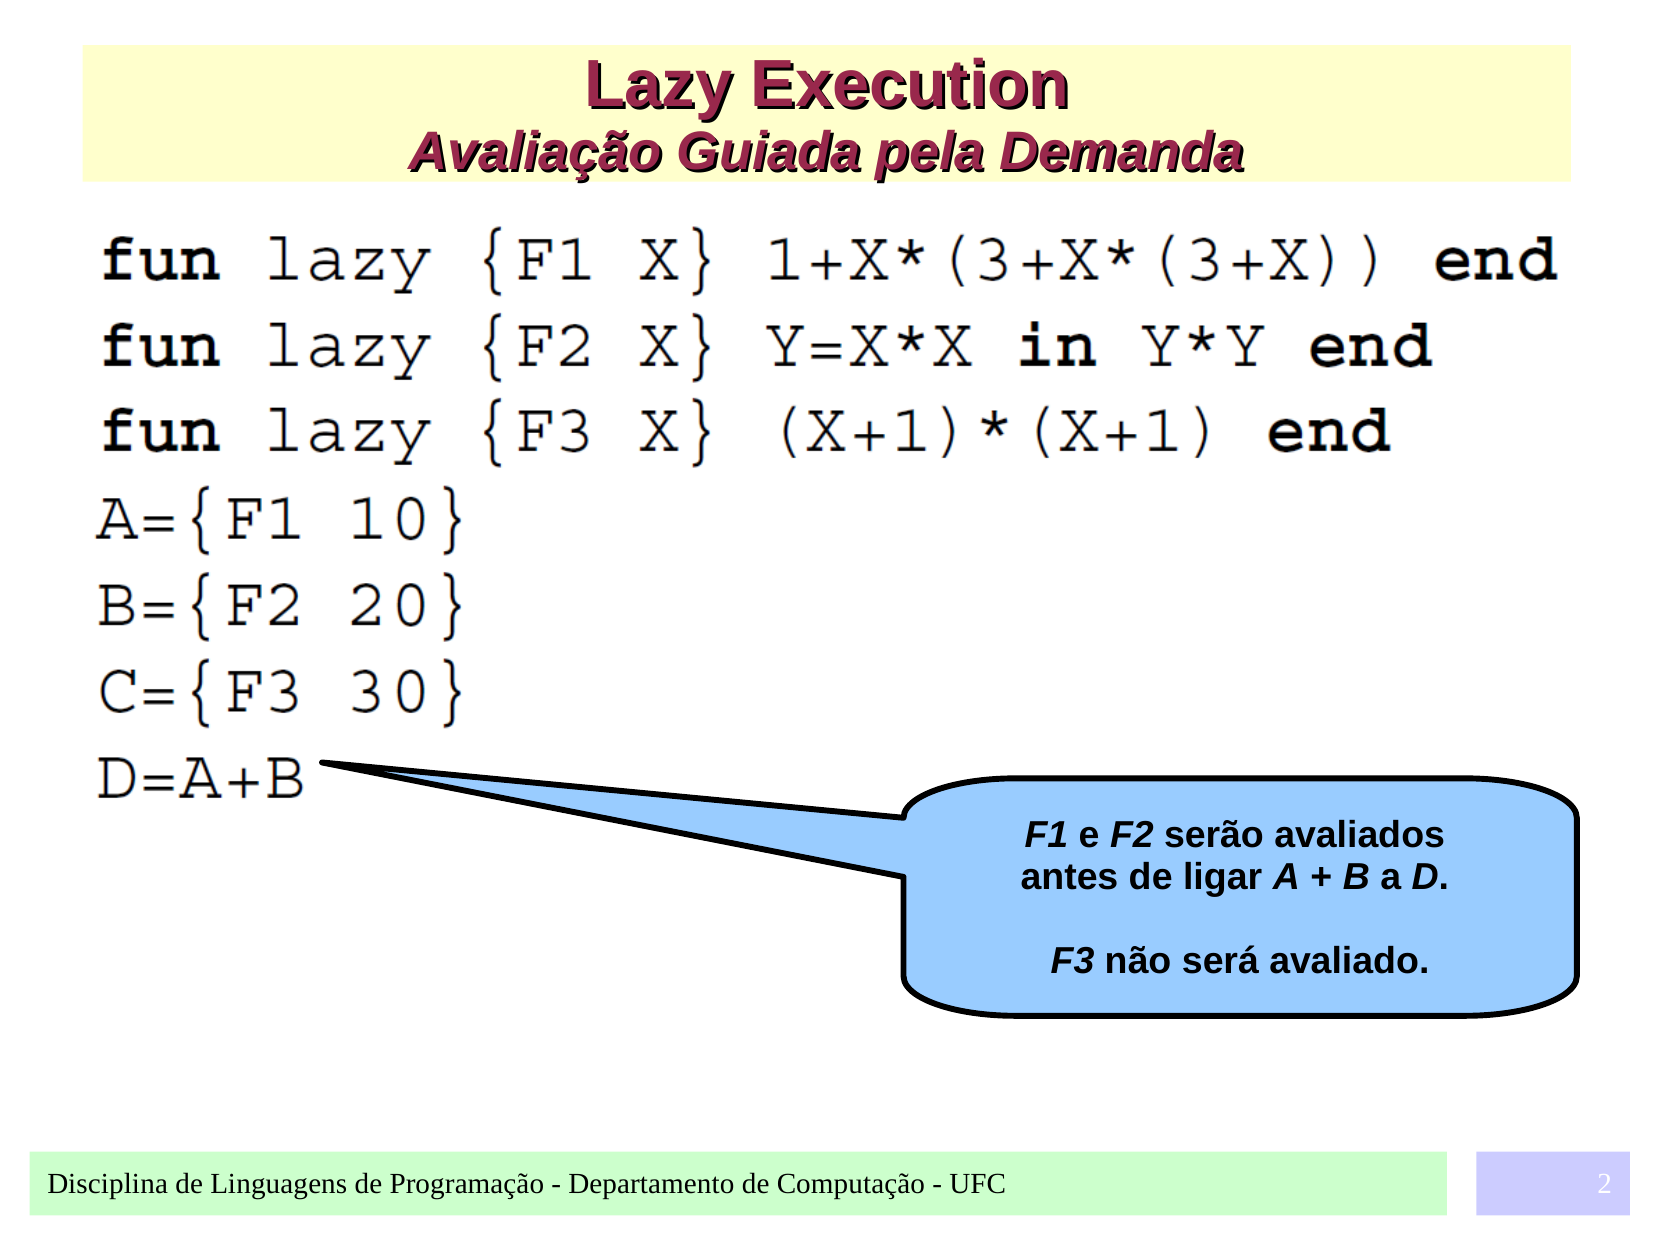

# Lazy Execution Avaliação Guiada pela Demanda
F1 e F2 serão avaliados
antes de ligar A + B a D.
F3 não será avaliado.
Disciplina de Linguagens de Programação - Departamento de Computação - UFC
2